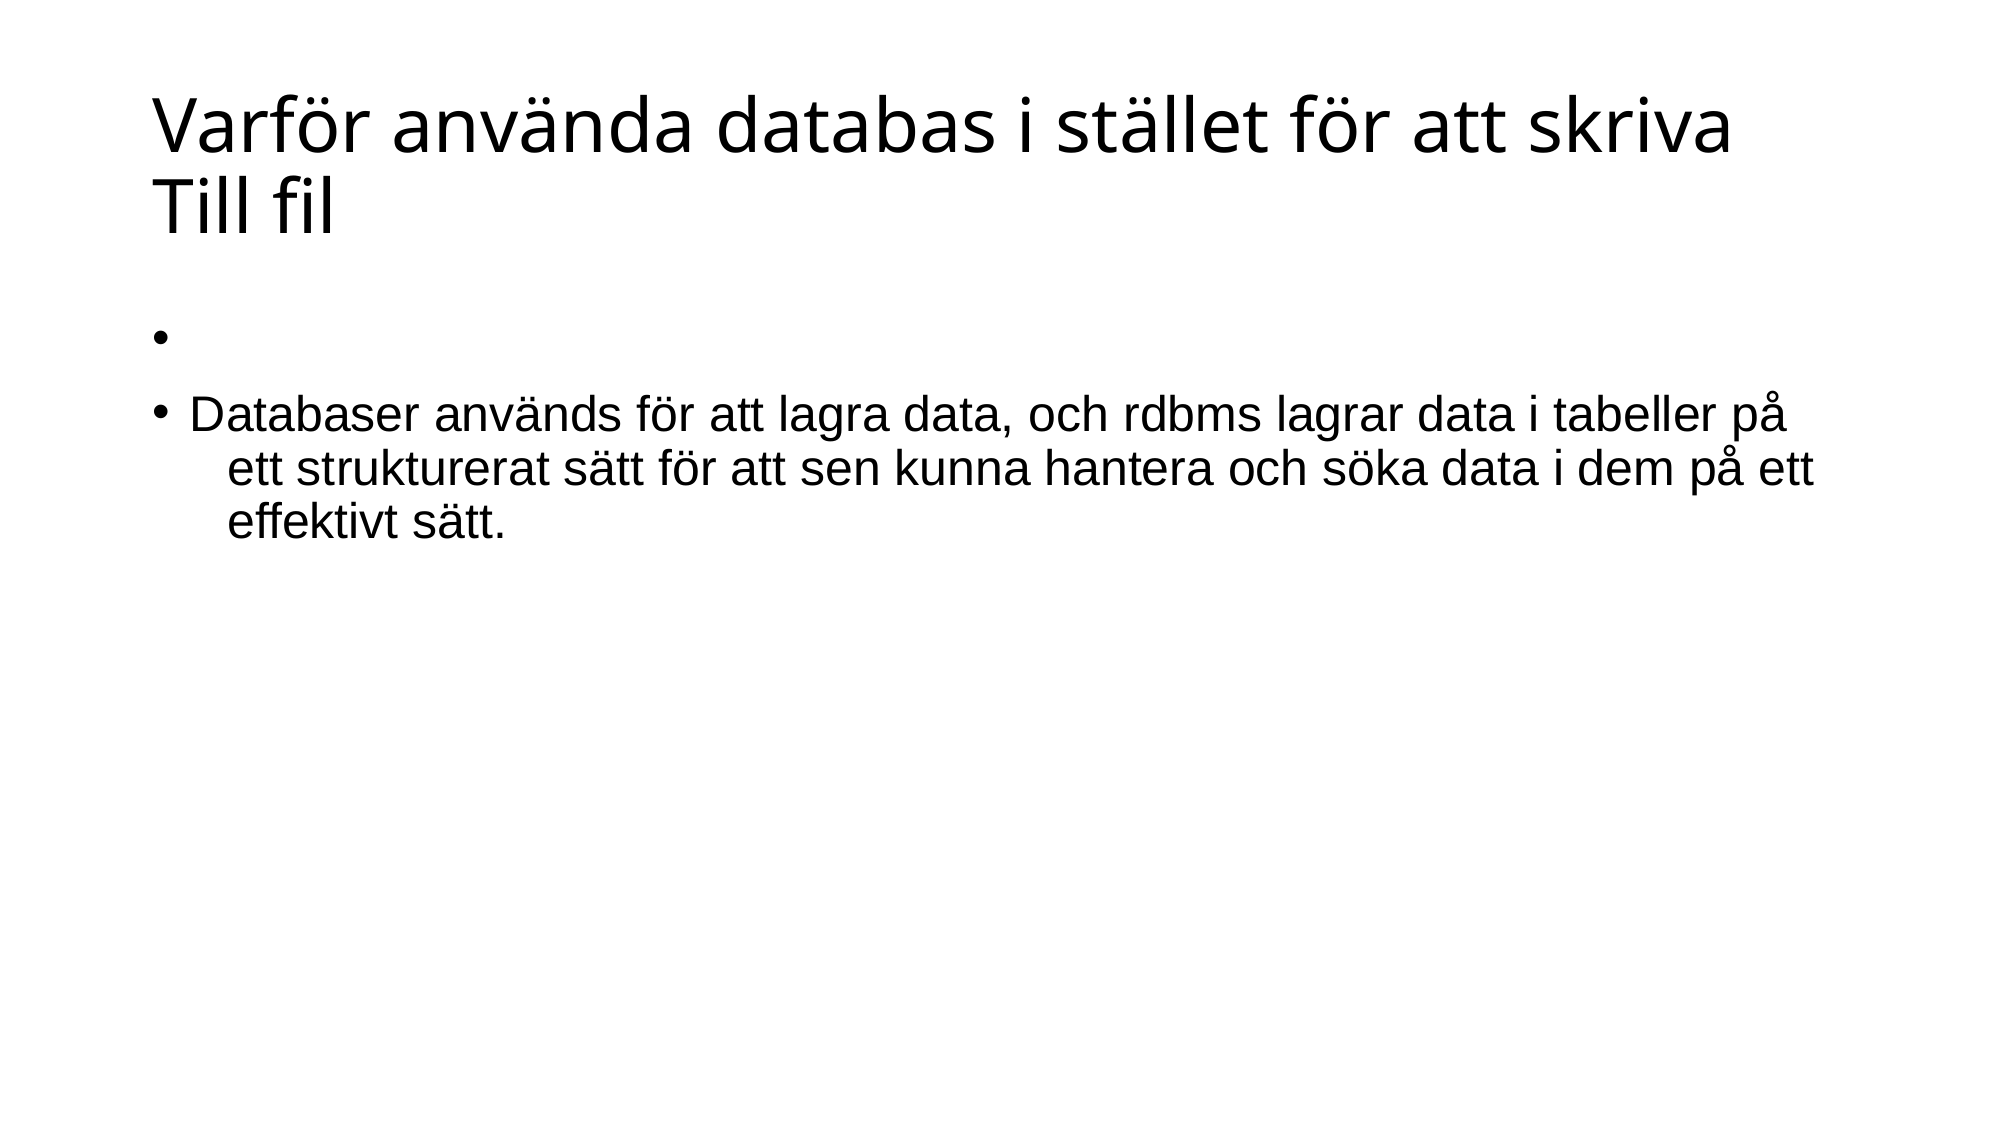

# Varför använda databas i stället för att skriva Till fil
Databaser används för att lagra data, och rdbms lagrar data i tabeller på ett strukturerat sätt för att sen kunna hantera och söka data i dem på ett effektivt sätt.